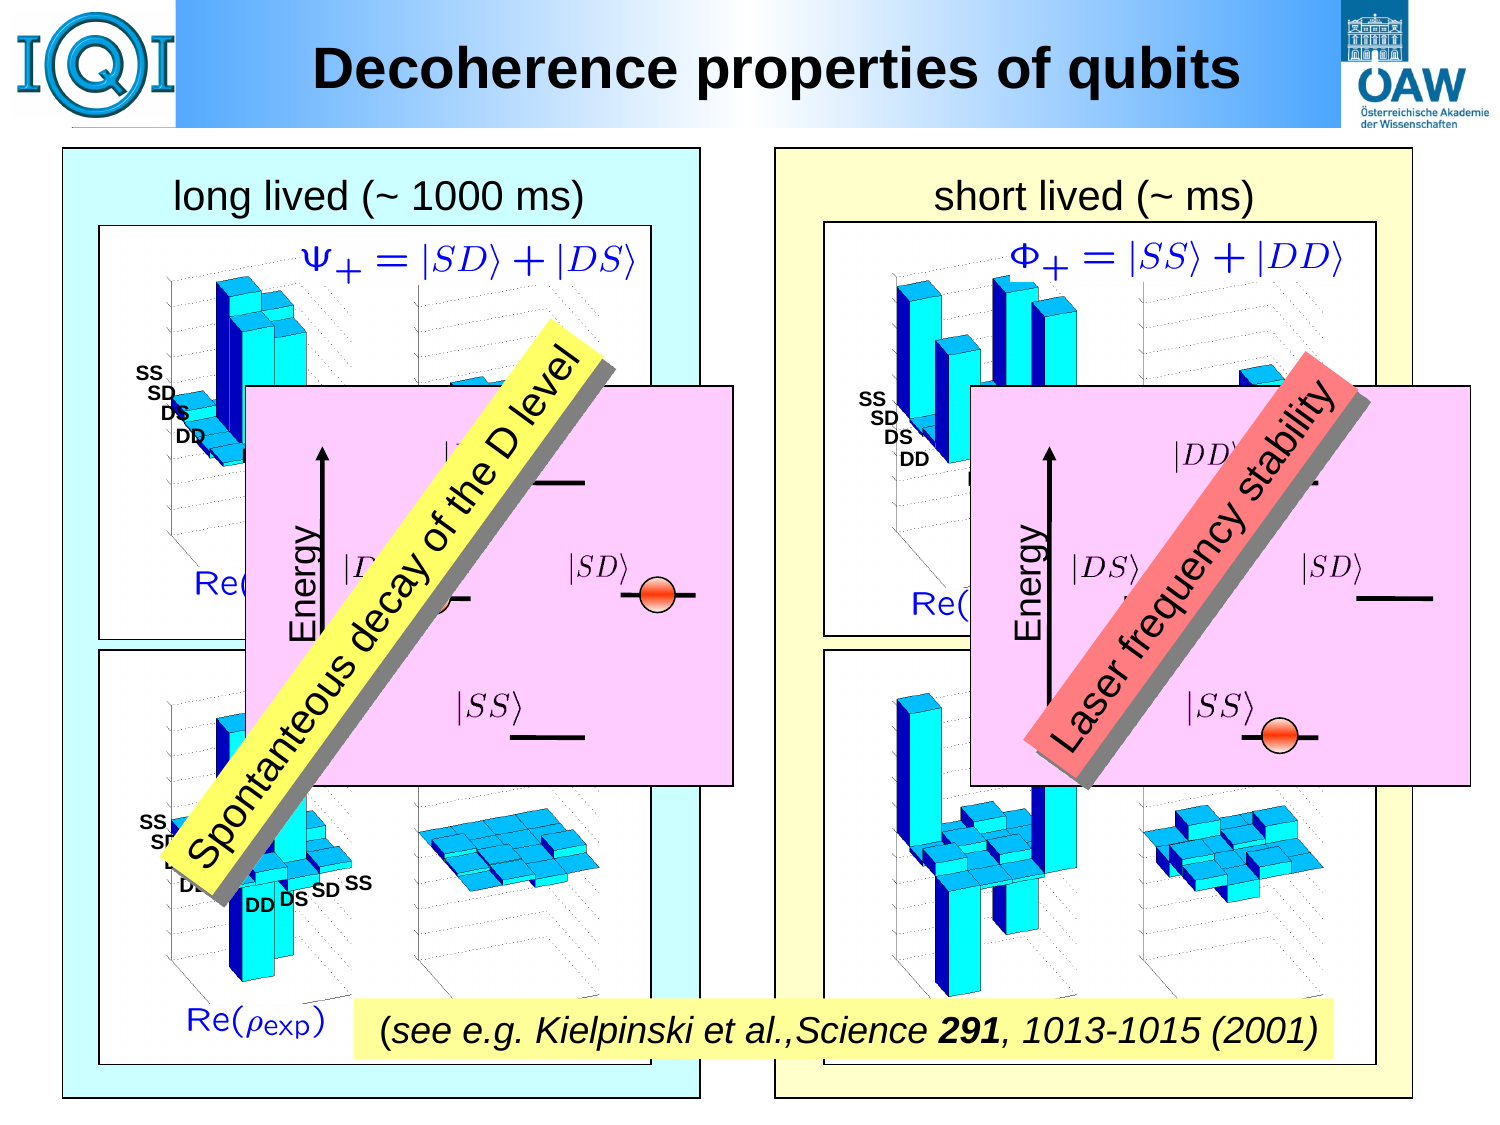

Decoherence properties of qubits
long lived (~ 1000 ms)‏
short lived (~ ms)‏
SS
SD
DS
SS
DD
SD
DS
DD
Laser frequency stability
Spontanteous decay of the D level
SS
SD
DS
SS
DD
SD
DS
DD
Energy
Energy
 (see e.g. Kielpinski et al.,Science 291, 1013-1015 (2001)‏
SS
SD
DS
SS
DD
SD
DS
DD
SS
SD
DS
SS
DD
SD
DS
DD